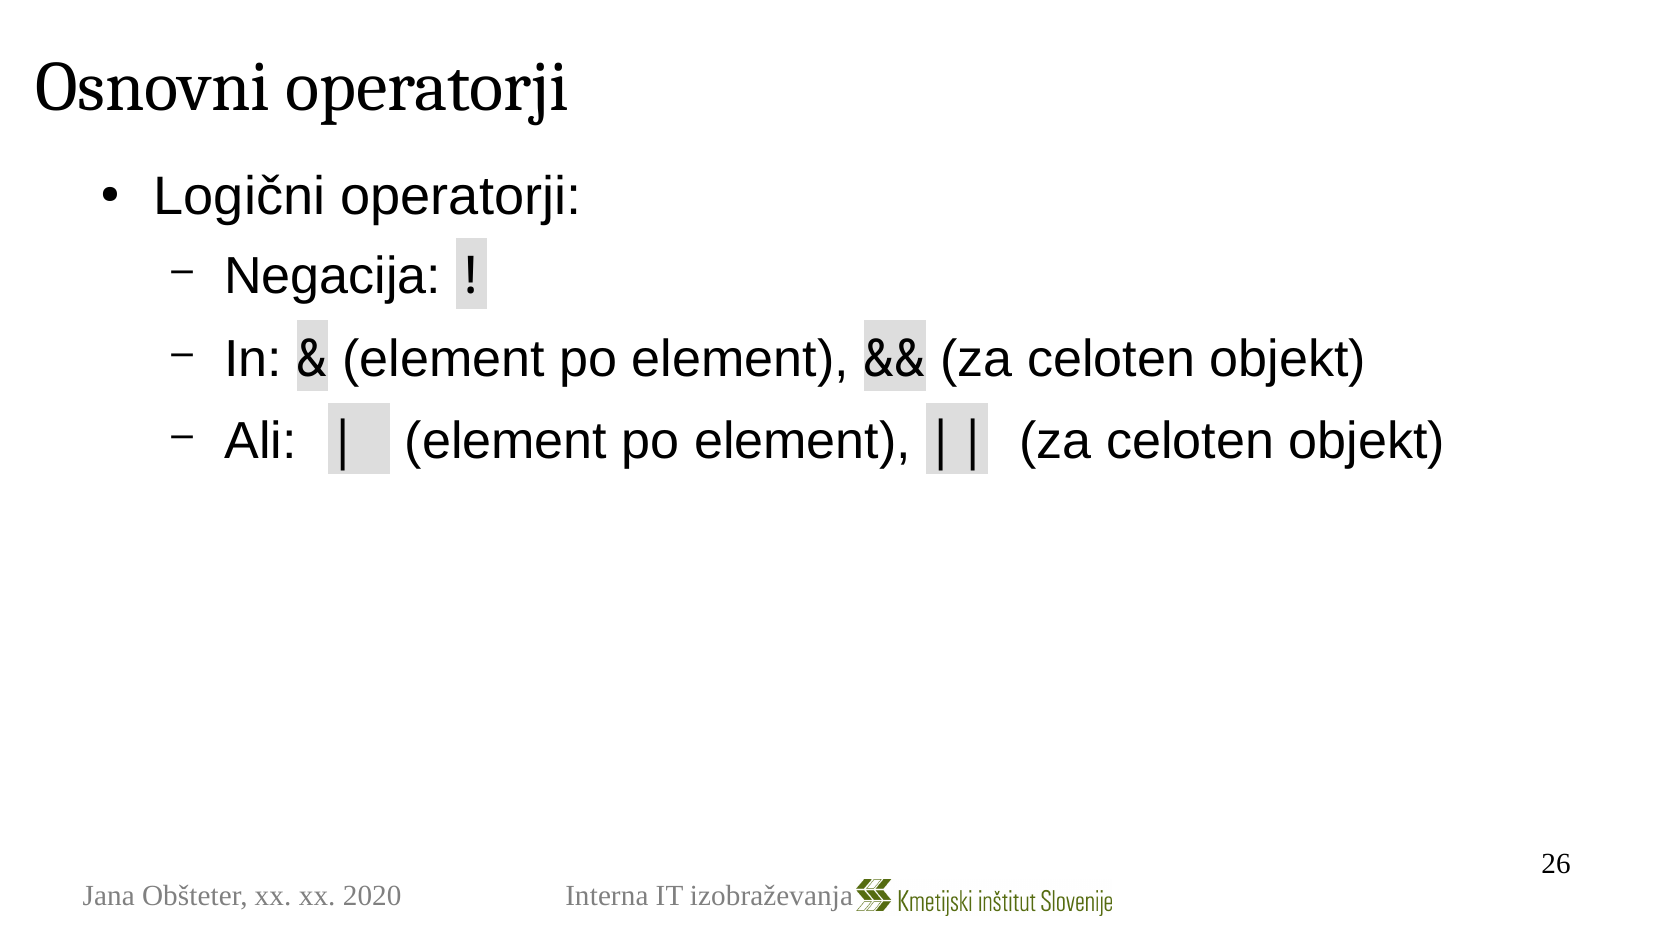

# Osnovni operatorji
Logični operatorji:
Negacija: !
In: & (element po element), && (za celoten objekt)
Ali: | (element po element), || (za celoten objekt)
26